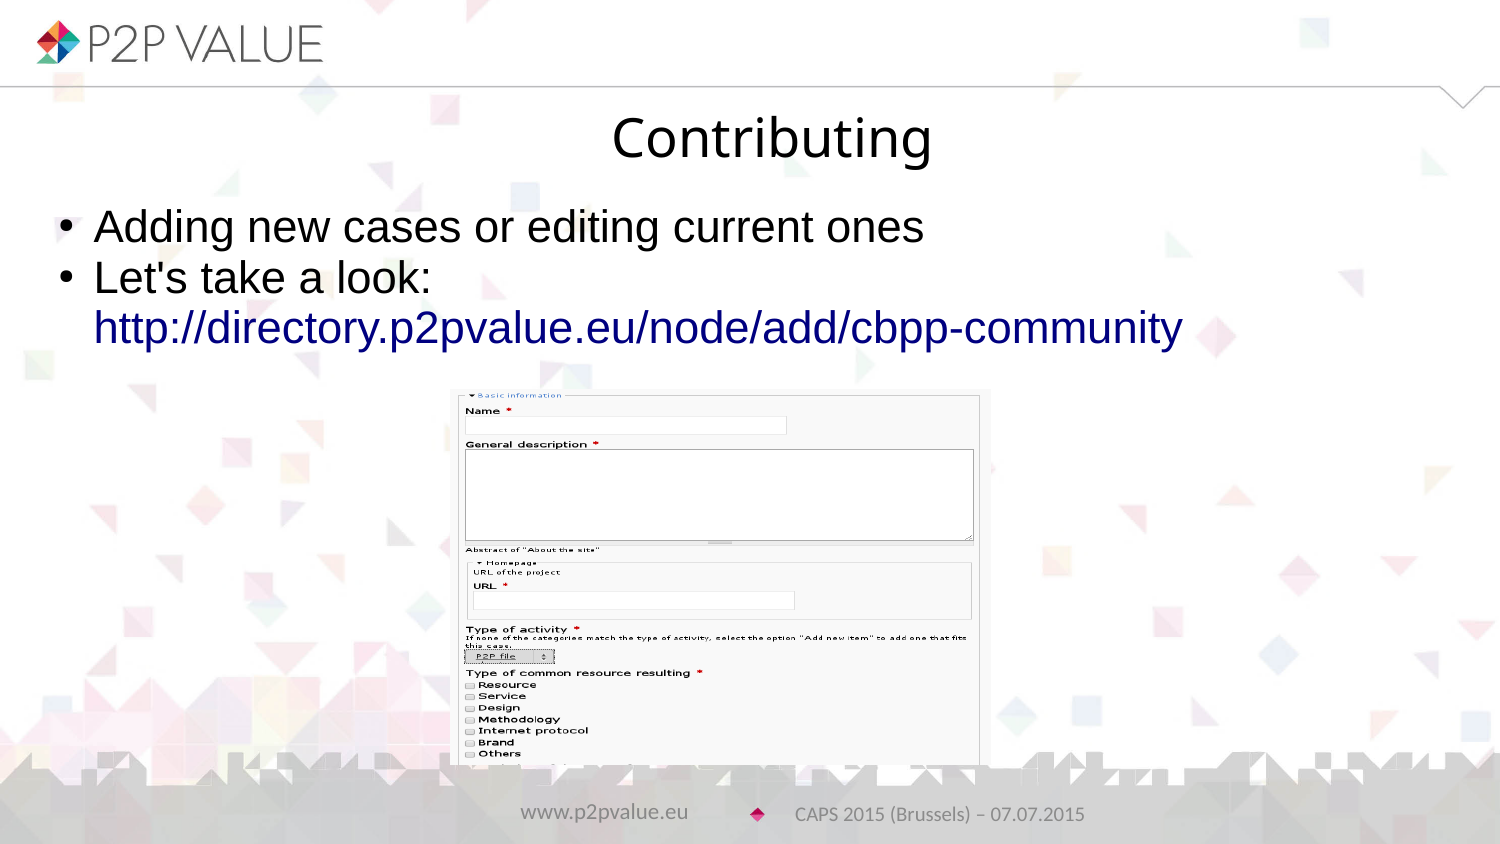

# Contributing
Adding new cases or editing current ones
Let's take a look: http://directory.p2pvalue.eu/node/add/cbpp-community
www.p2pvalue.eu
CAPS 2015 (Brussels) – 07.07.2015